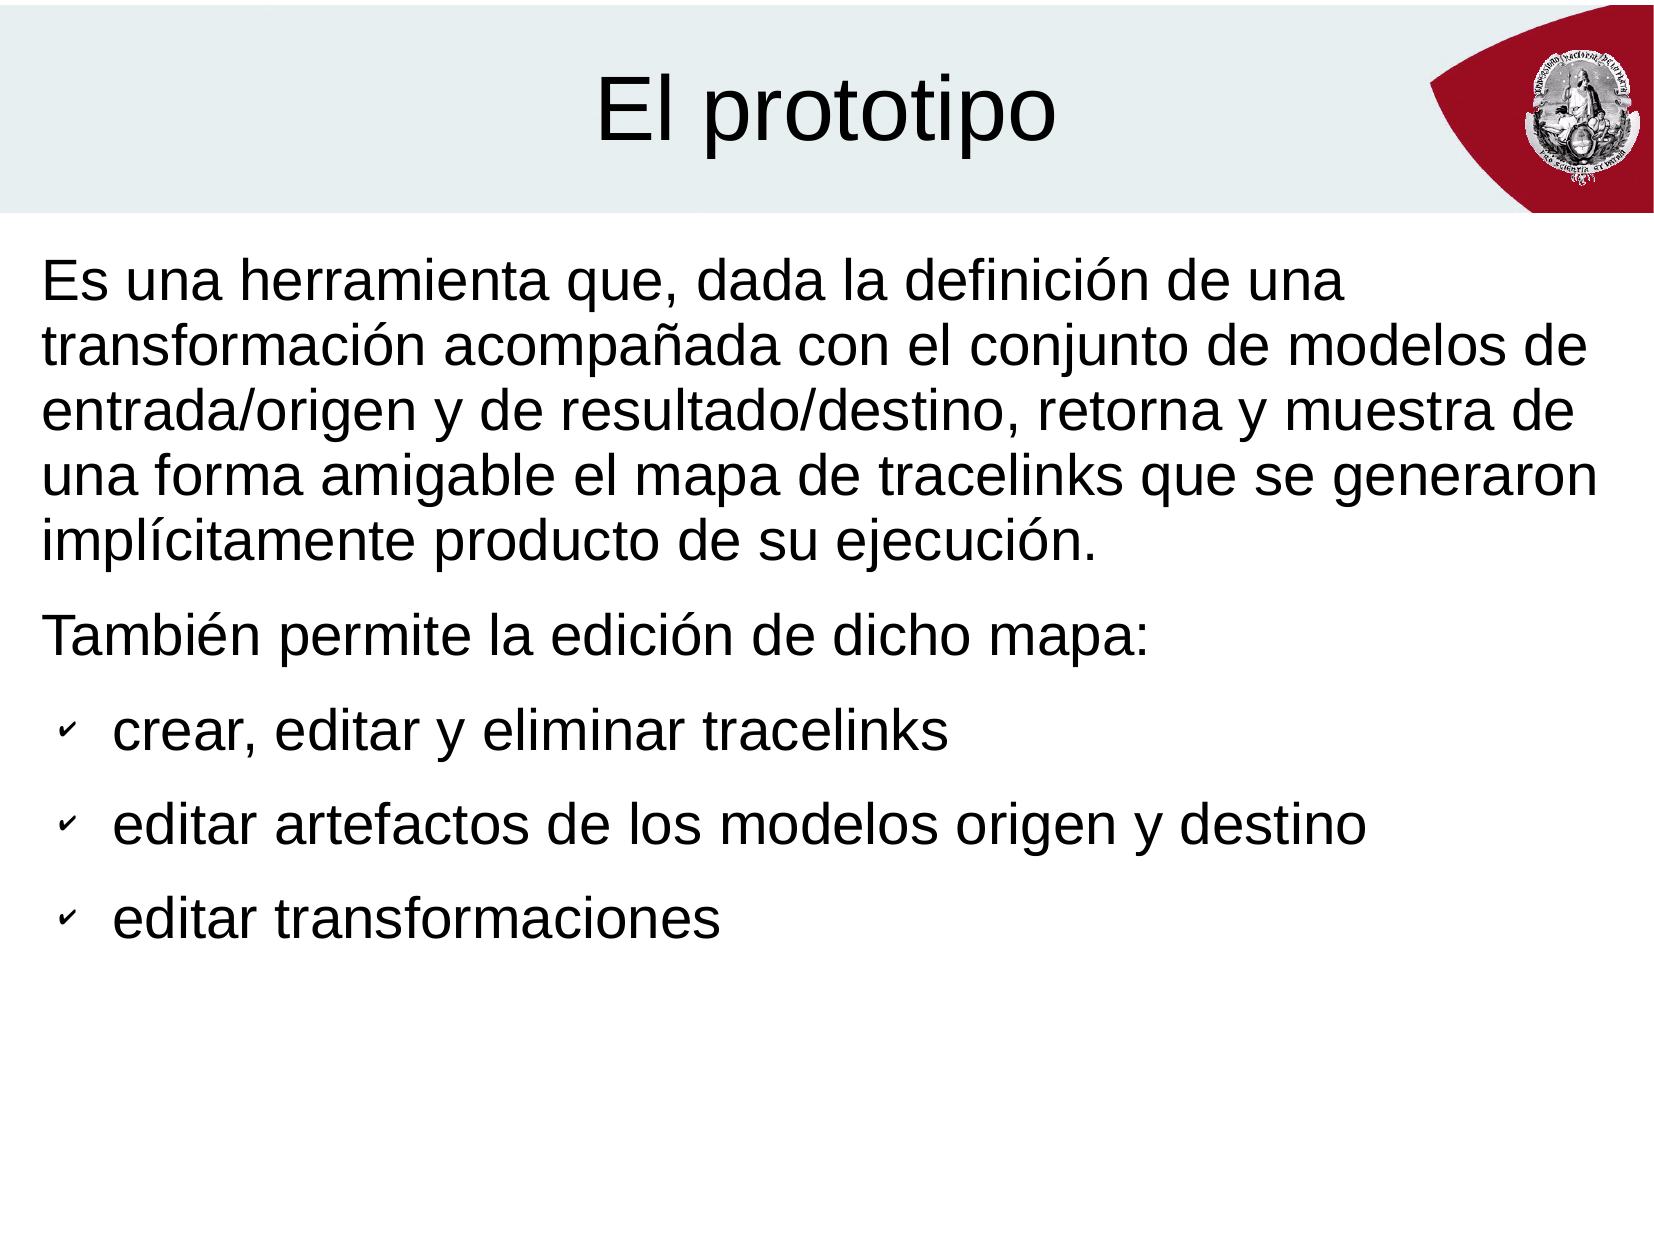

# El prototipo
Es una herramienta que, dada la definición de una transformación acompañada con el conjunto de modelos de entrada/origen y de resultado/destino, retorna y muestra de una forma amigable el mapa de tracelinks que se generaron implícitamente producto de su ejecución.
También permite la edición de dicho mapa:
crear, editar y eliminar tracelinks
editar artefactos de los modelos origen y destino
editar transformaciones